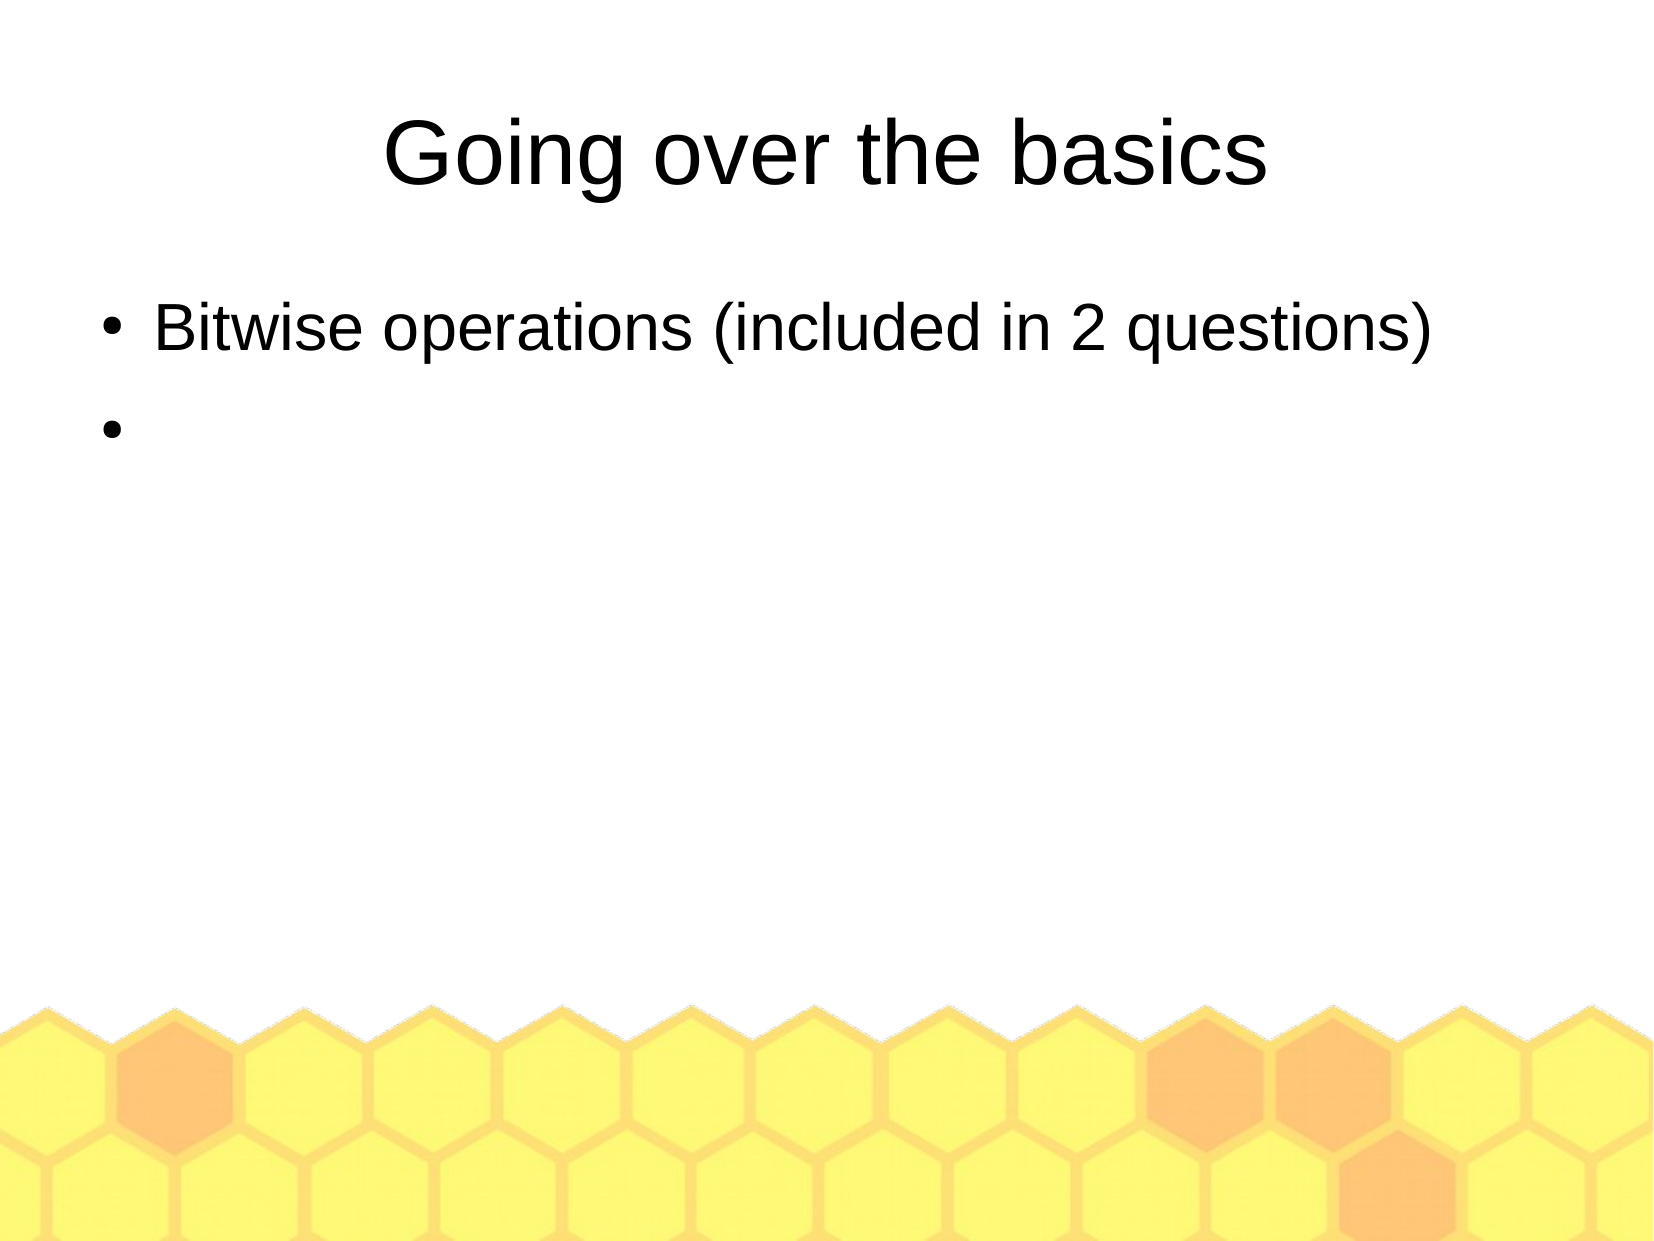

# Going over the basics
Bitwise operations (included in 2 questions)